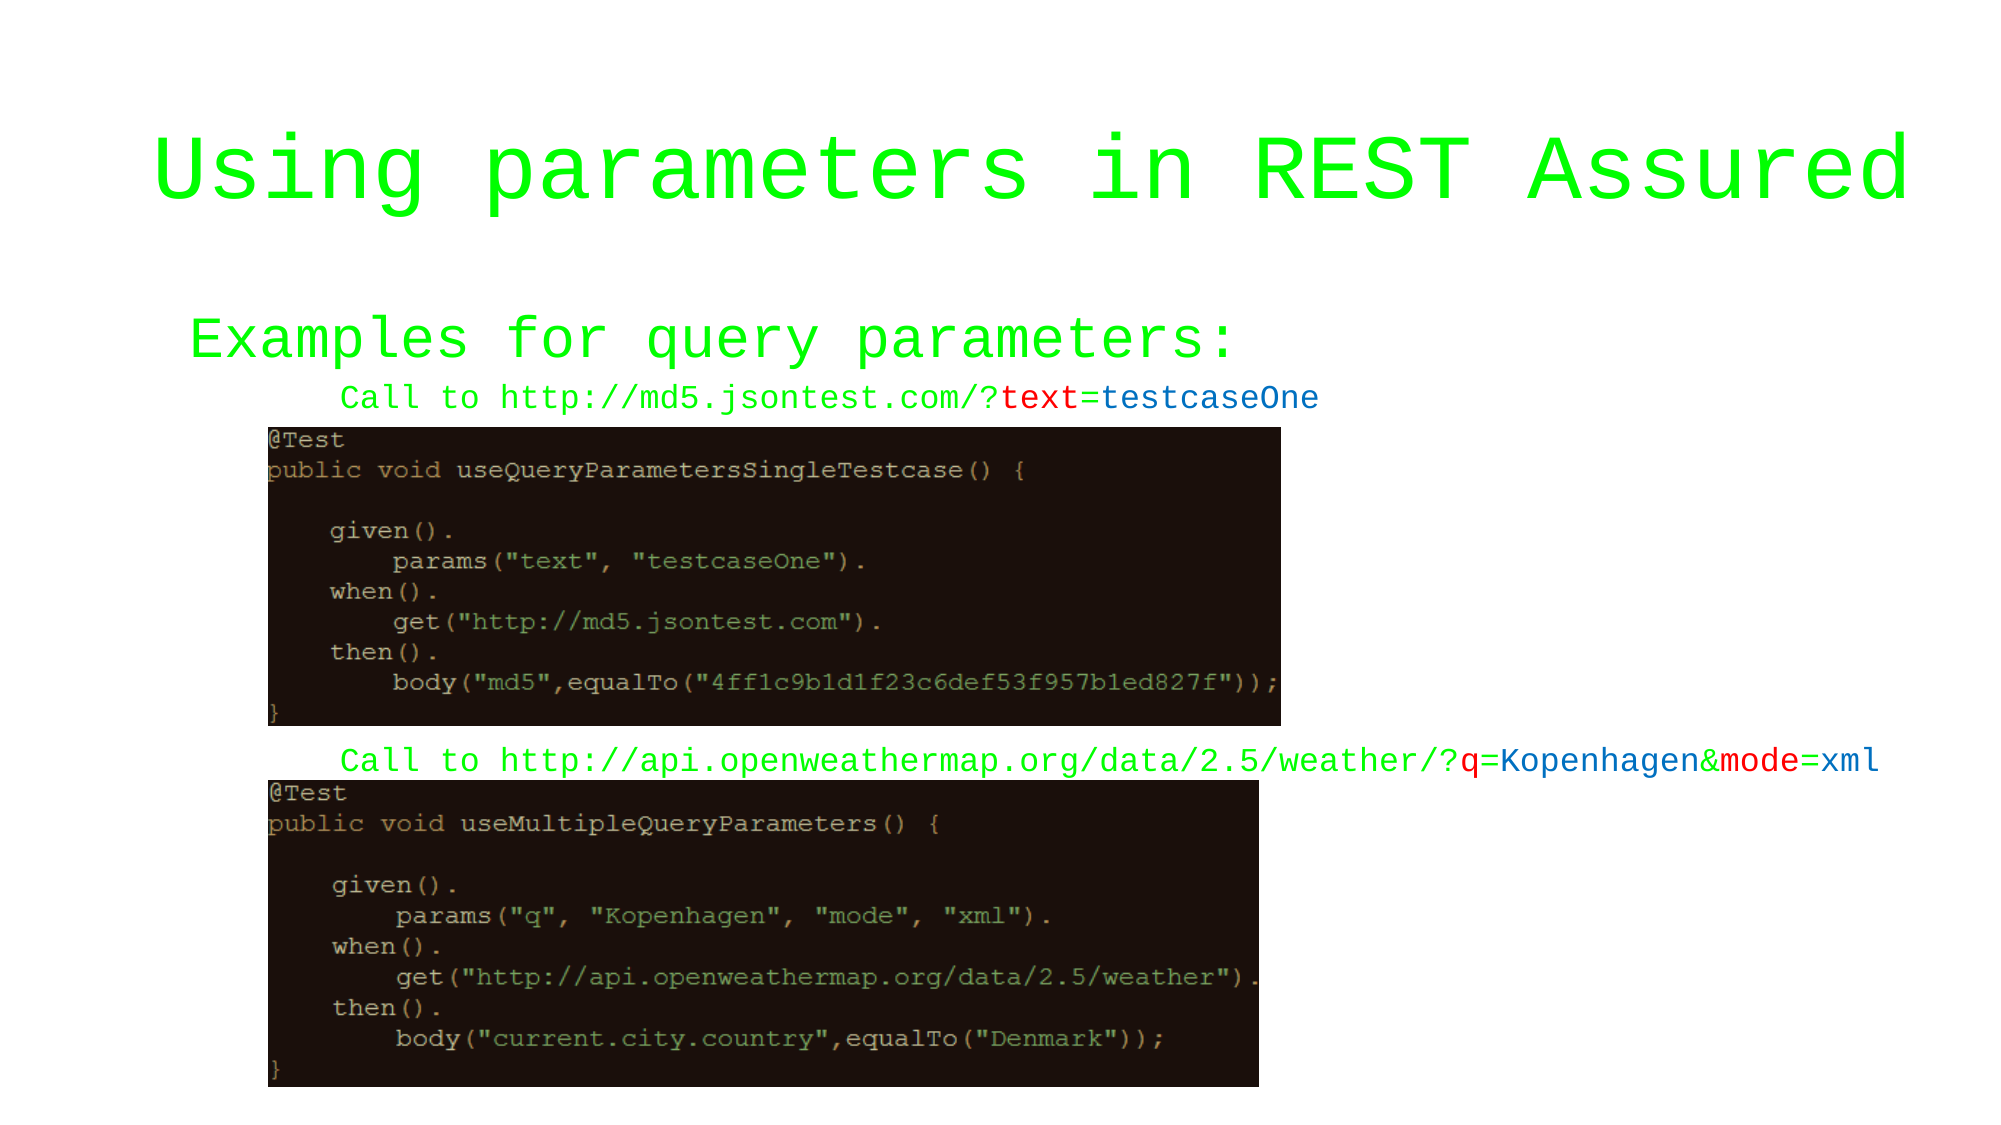

# Using parameters in REST Assured
Examples for query parameters:
Call to http://md5.jsontest.com/?text=testcaseOne
Call to http://api.openweathermap.org/data/2.5/weather/?q=Kopenhagen&mode=xml